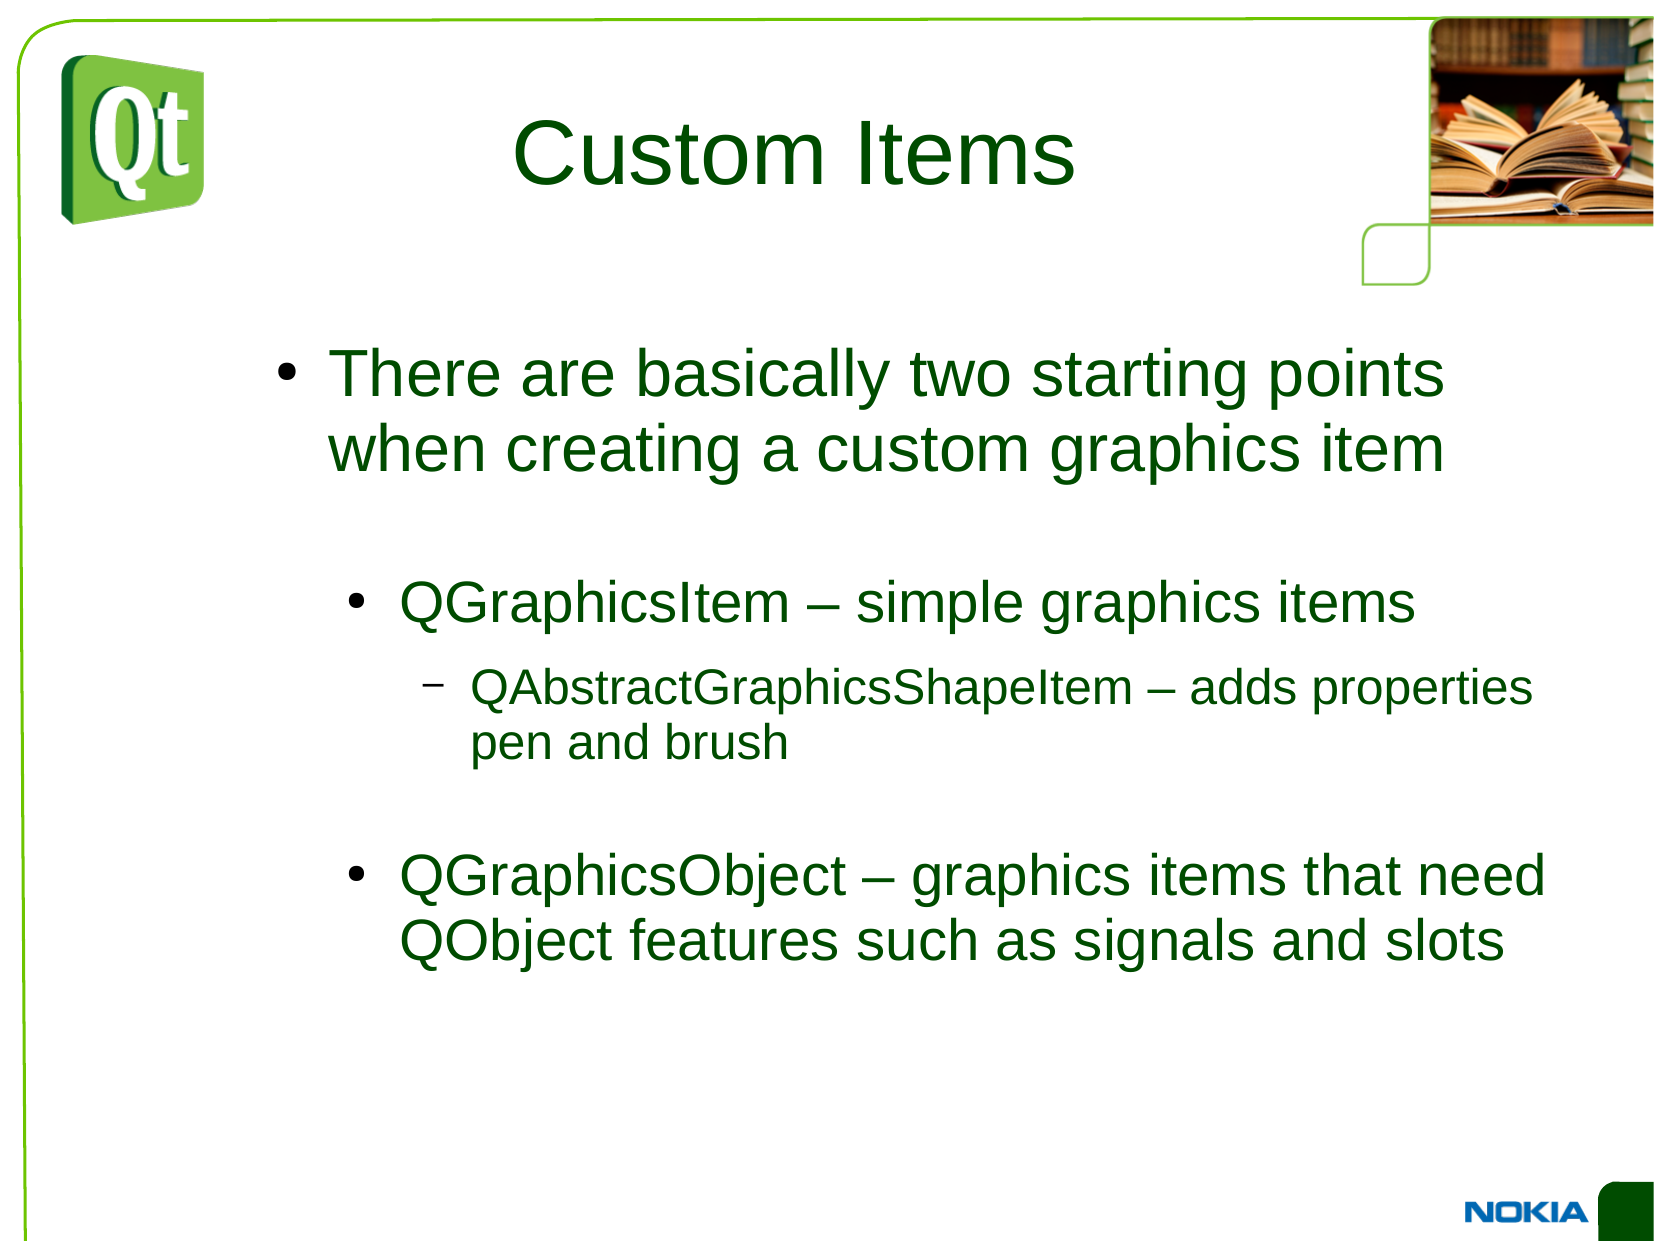

# Custom Items
There are basically two starting points when creating a custom graphics item
QGraphicsItem – simple graphics items
QAbstractGraphicsShapeItem – adds properties pen and brush
QGraphicsObject – graphics items that need QObject features such as signals and slots